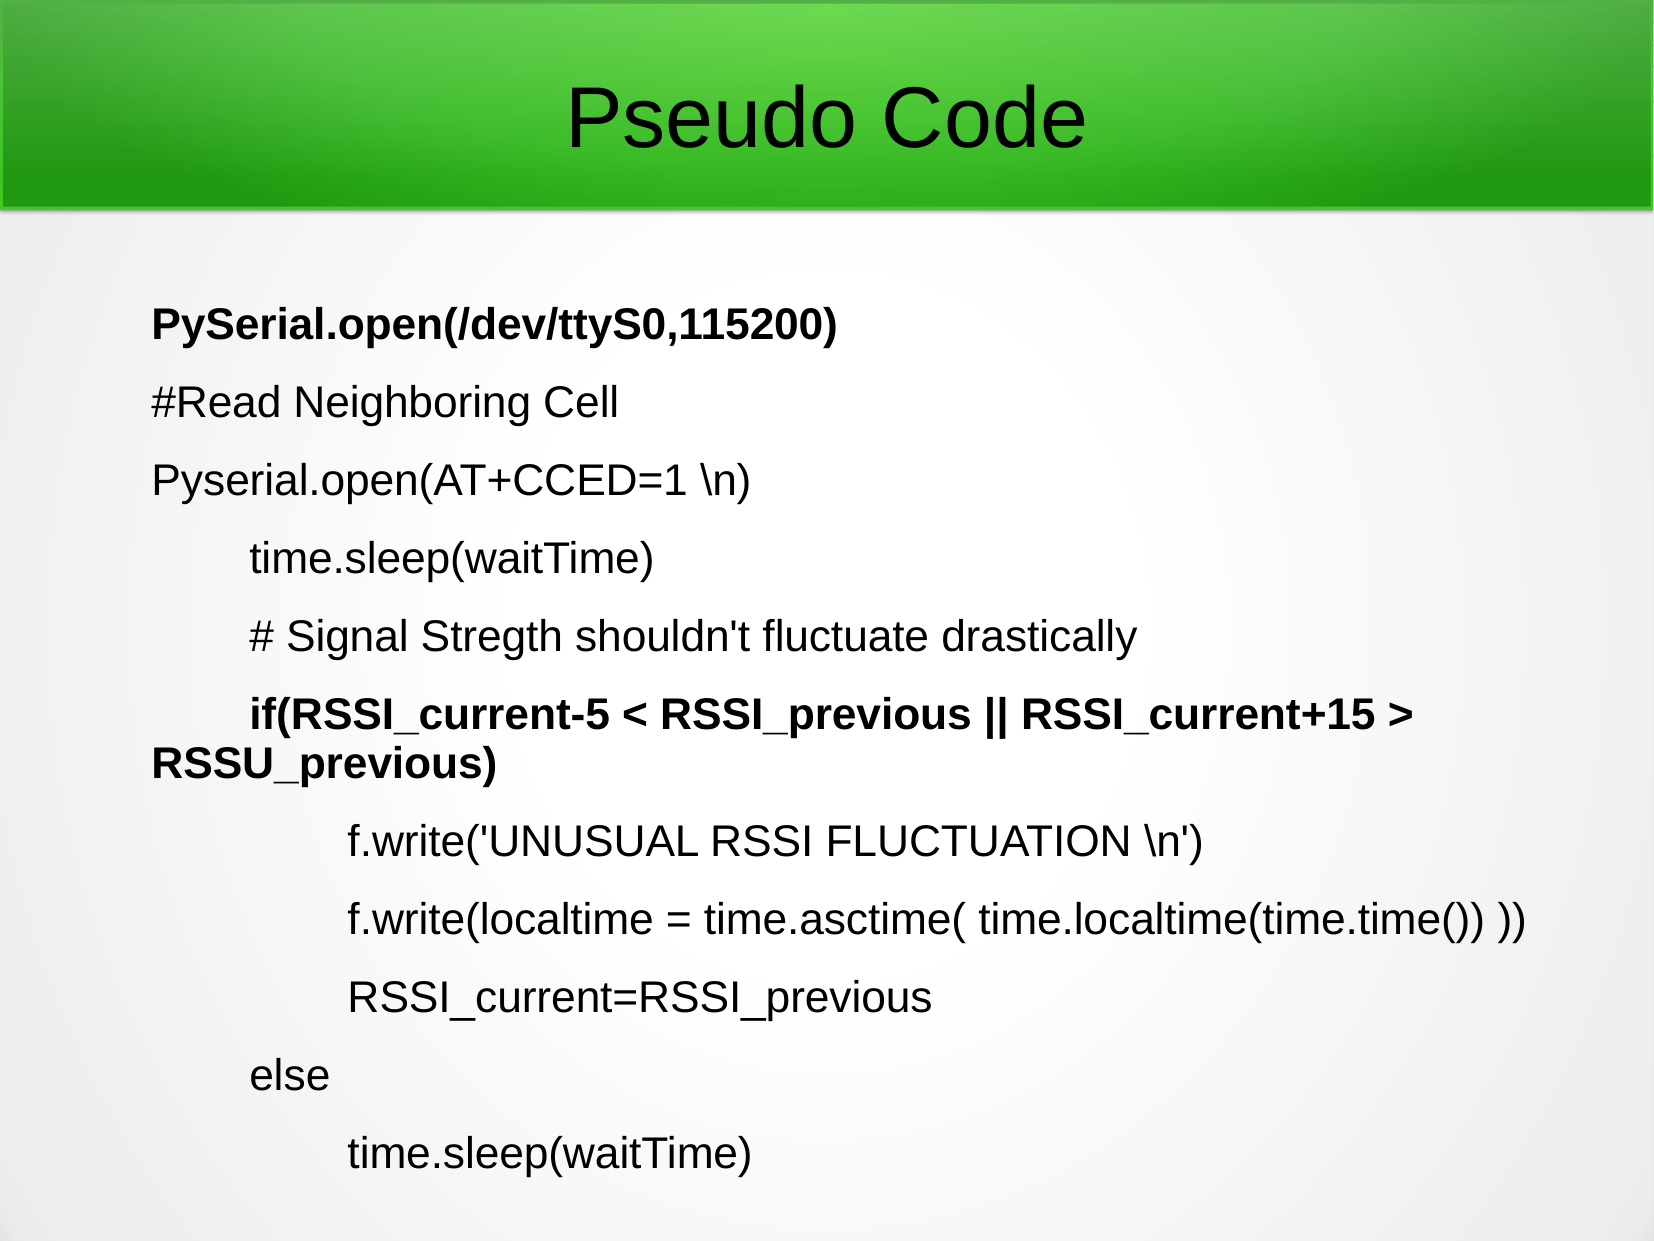

# Pseudo Code
PySerial.open(/dev/ttyS0,115200)
#Read Neighboring Cell
Pyserial.open(AT+CCED=1 \n)
 time.sleep(waitTime)
 # Signal Stregth shouldn't fluctuate drastically
 if(RSSI_current-5 < RSSI_previous || RSSI_current+15 > RSSU_previous)
 f.write('UNUSUAL RSSI FLUCTUATION \n')
 f.write(localtime = time.asctime( time.localtime(time.time()) ))
 RSSI_current=RSSI_previous
 else
 time.sleep(waitTime)